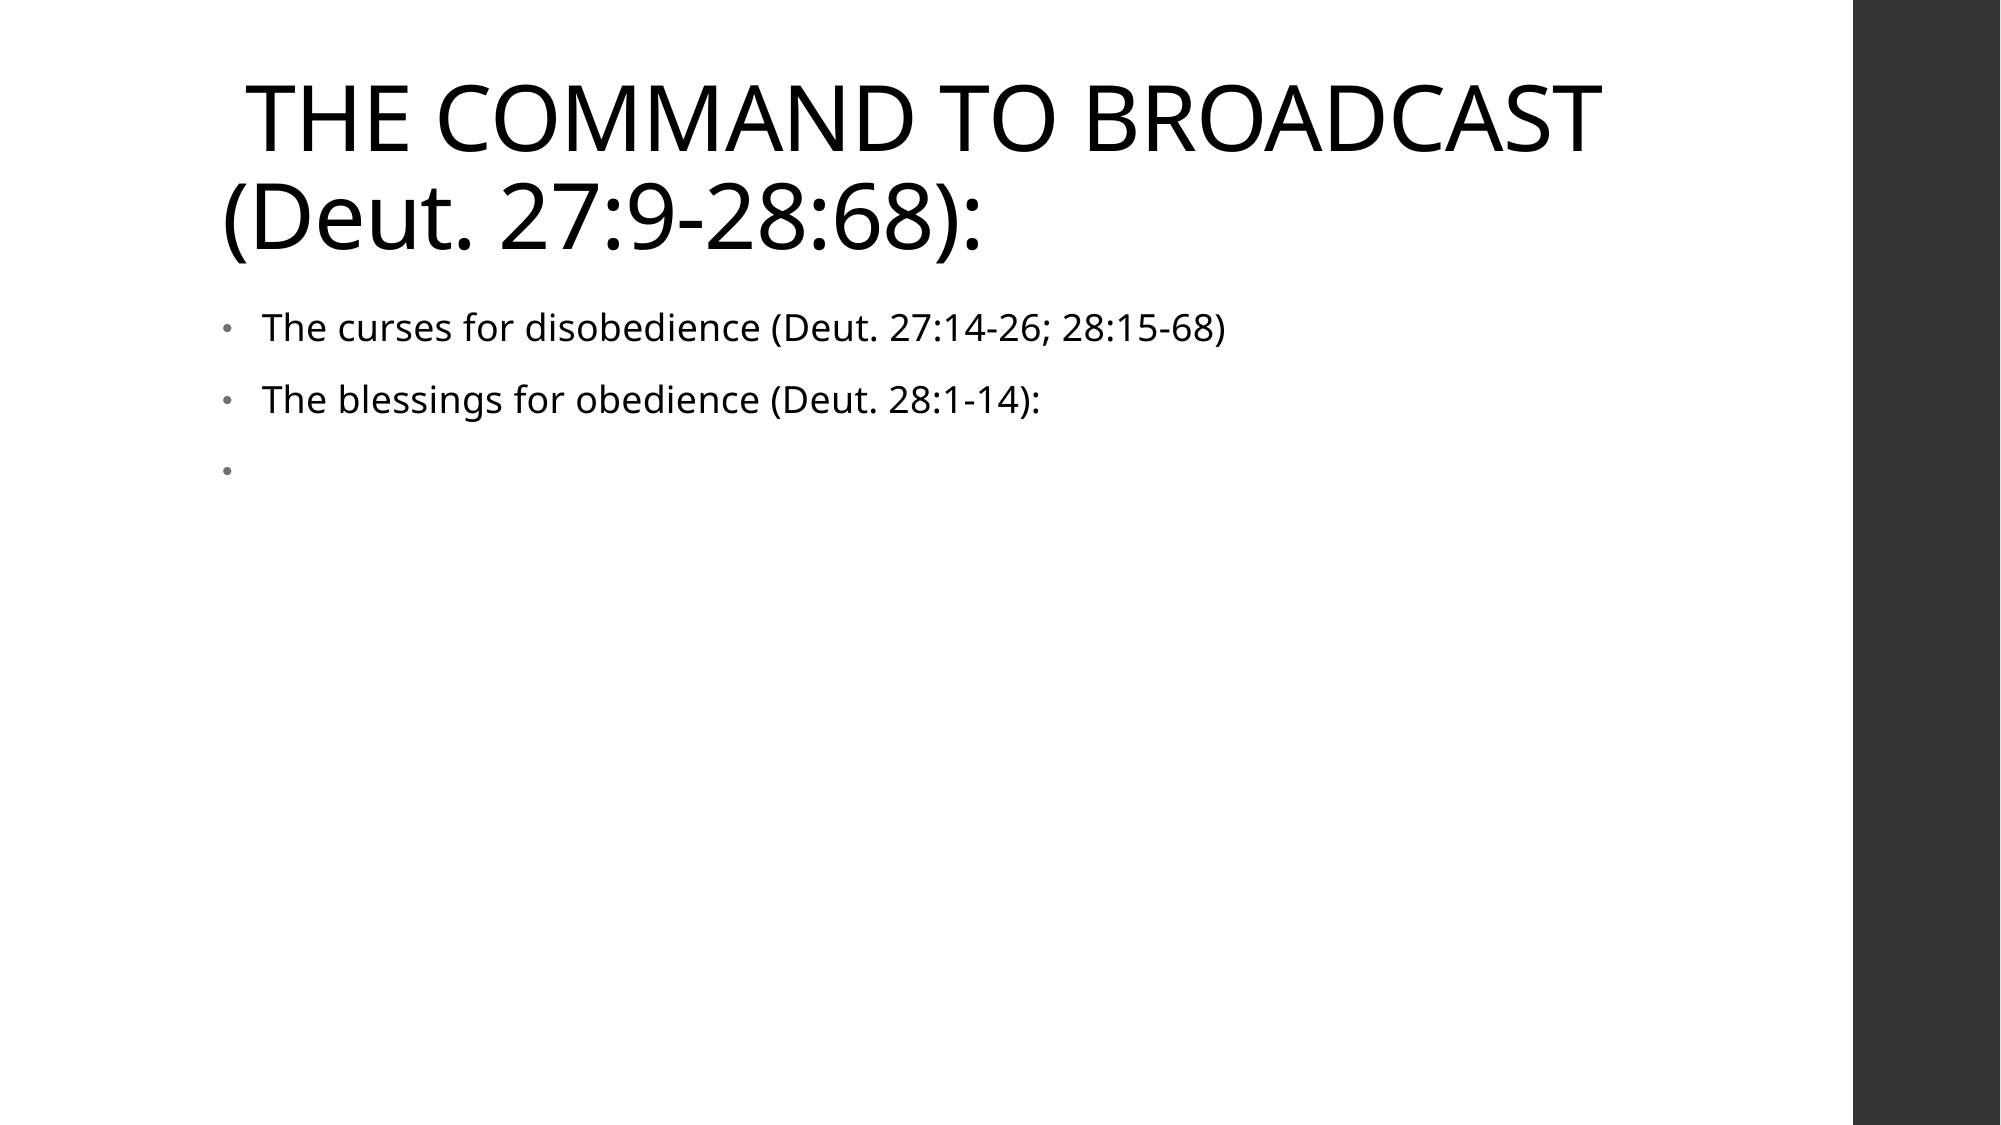

# THE COMMAND TO BROADCAST (Deut. 27:9-28:68):
 The curses for disobedience (Deut. 27:14-26; 28:15-68)
 The blessings for obedience (Deut. 28:1-14):